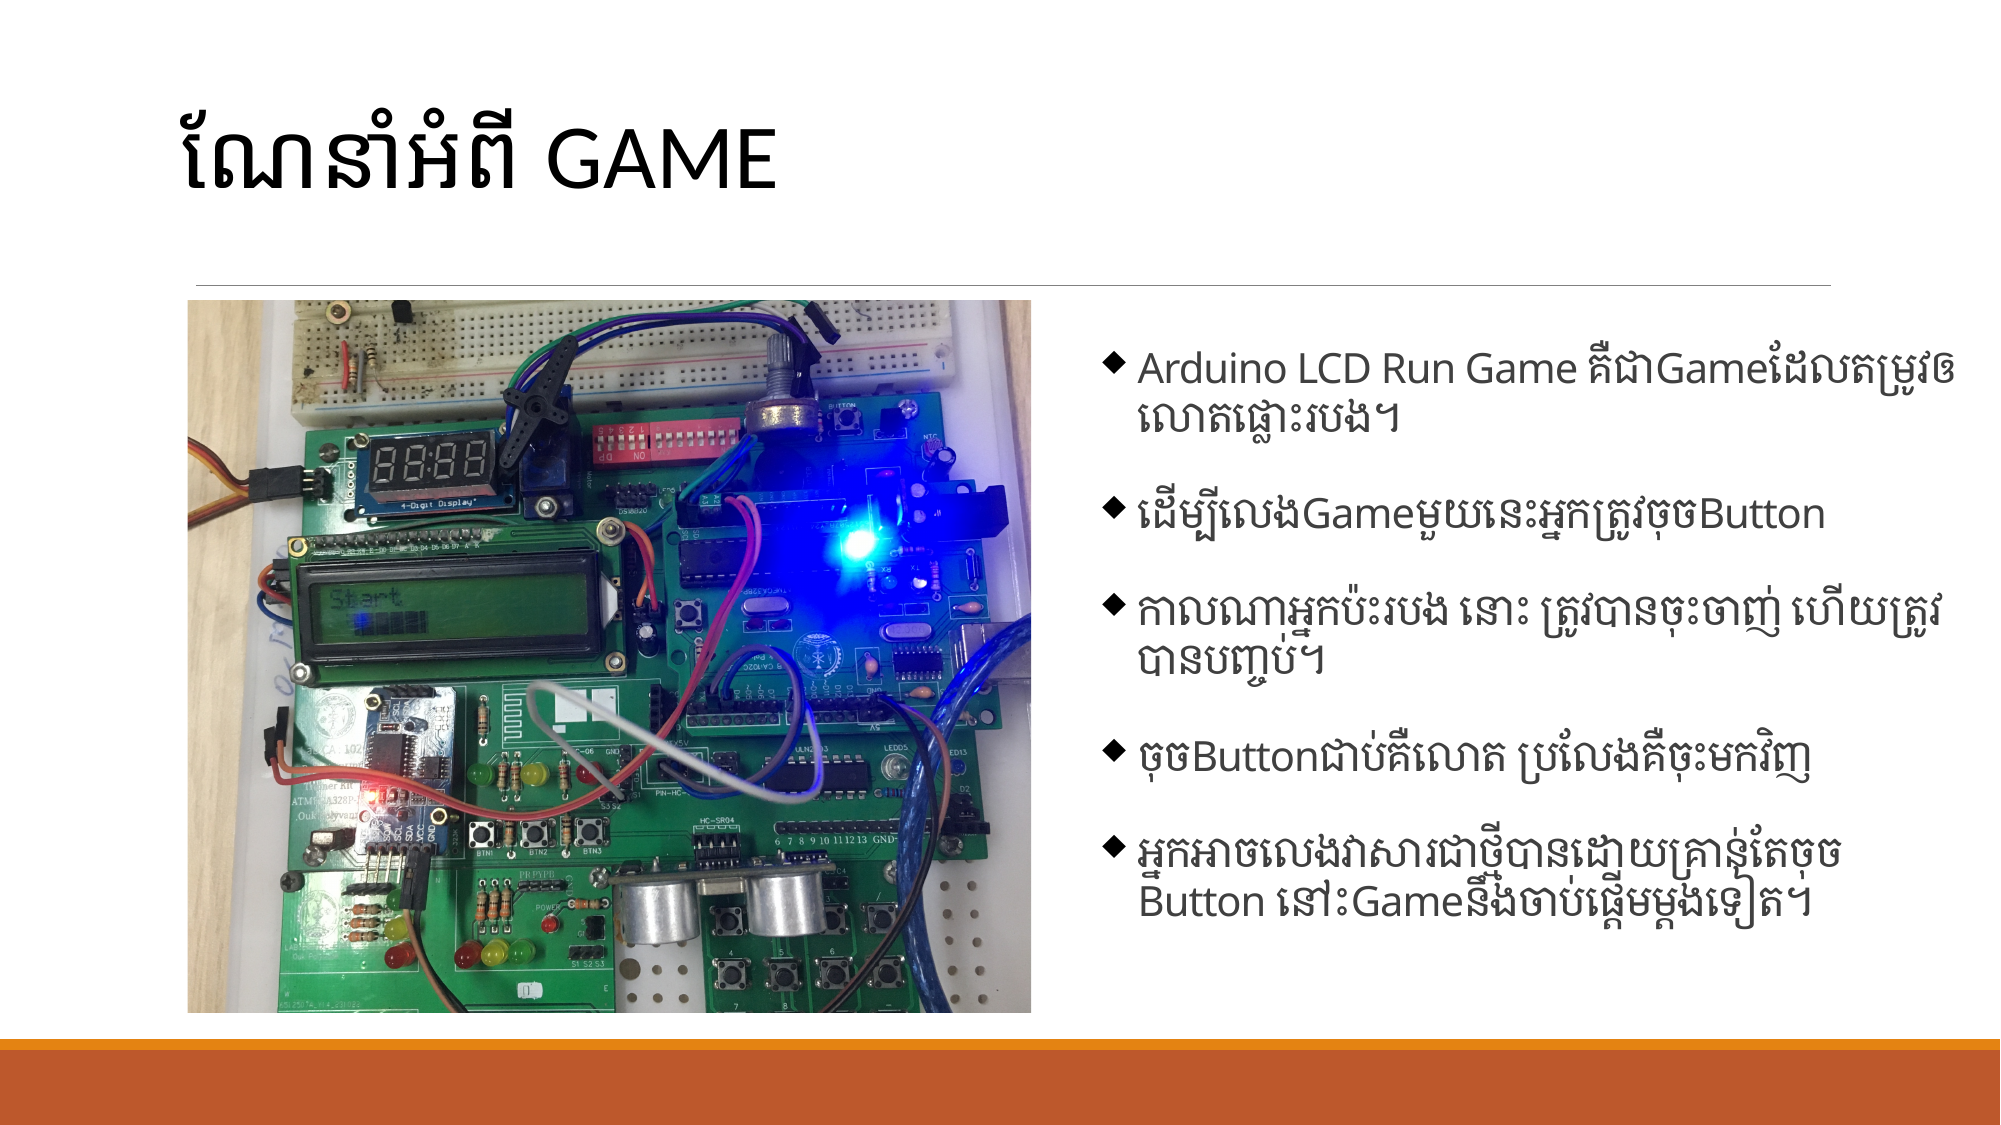

# ណែនាំអំពី GAME
Arduino​ LCD Run Game គឺជាGameដែលតម្រូវឲលោតផ្លេាះរបង។
ដើម្បីលេងGameមួយនេះអ្នកត្រូវចុចButton
កាលណាអ្នកប៉ះរបង នោះ ត្រូវបានចុះចាញ់ ហើយត្រូវបានបញ្ចប់។
ចុចButtonជាប់គឺលោត ប្រលែងគឺចុះមកវិញ
អ្នកអាចលេងវាសារជាថ្មីបានដោយគ្រាន់តែចុច Button នៅះGameនឹងចាប់ផ្តើមម្តងទៀត។